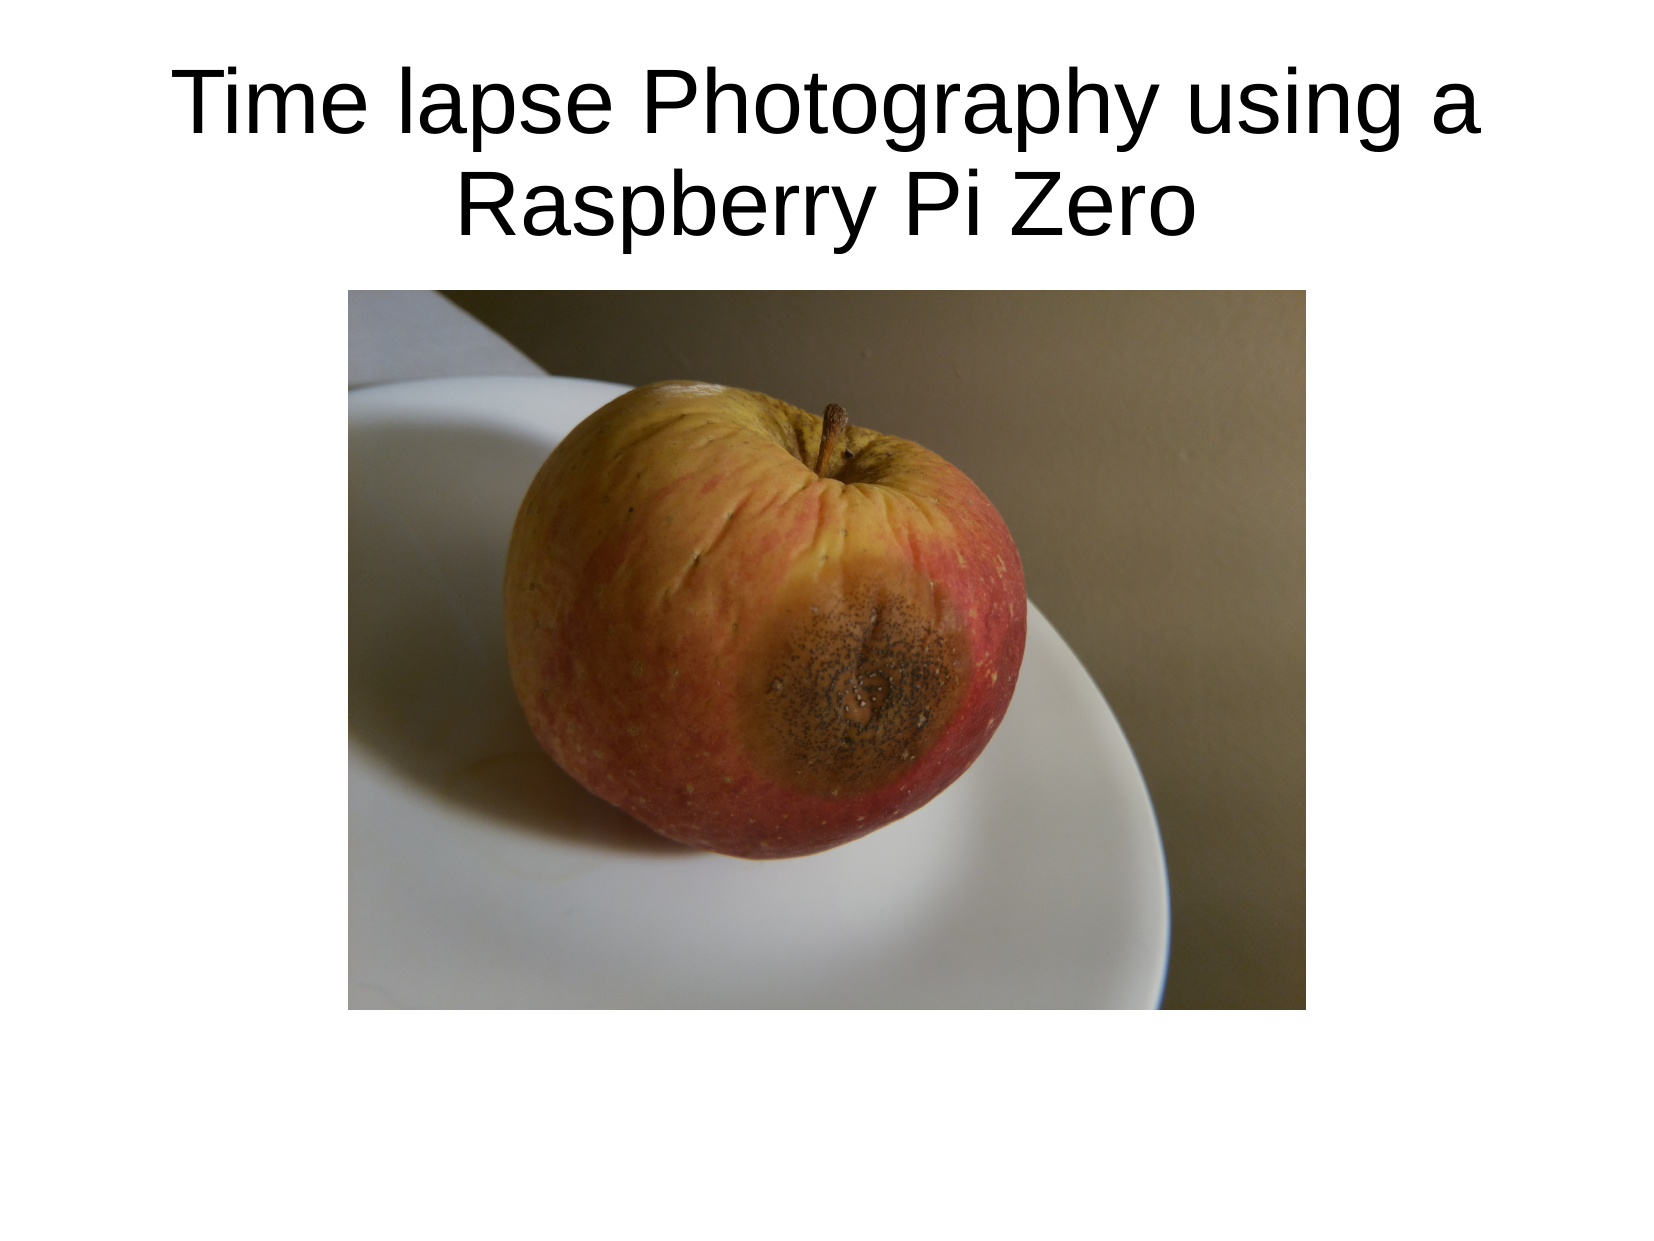

# Time lapse Photography using a Raspberry Pi Zero